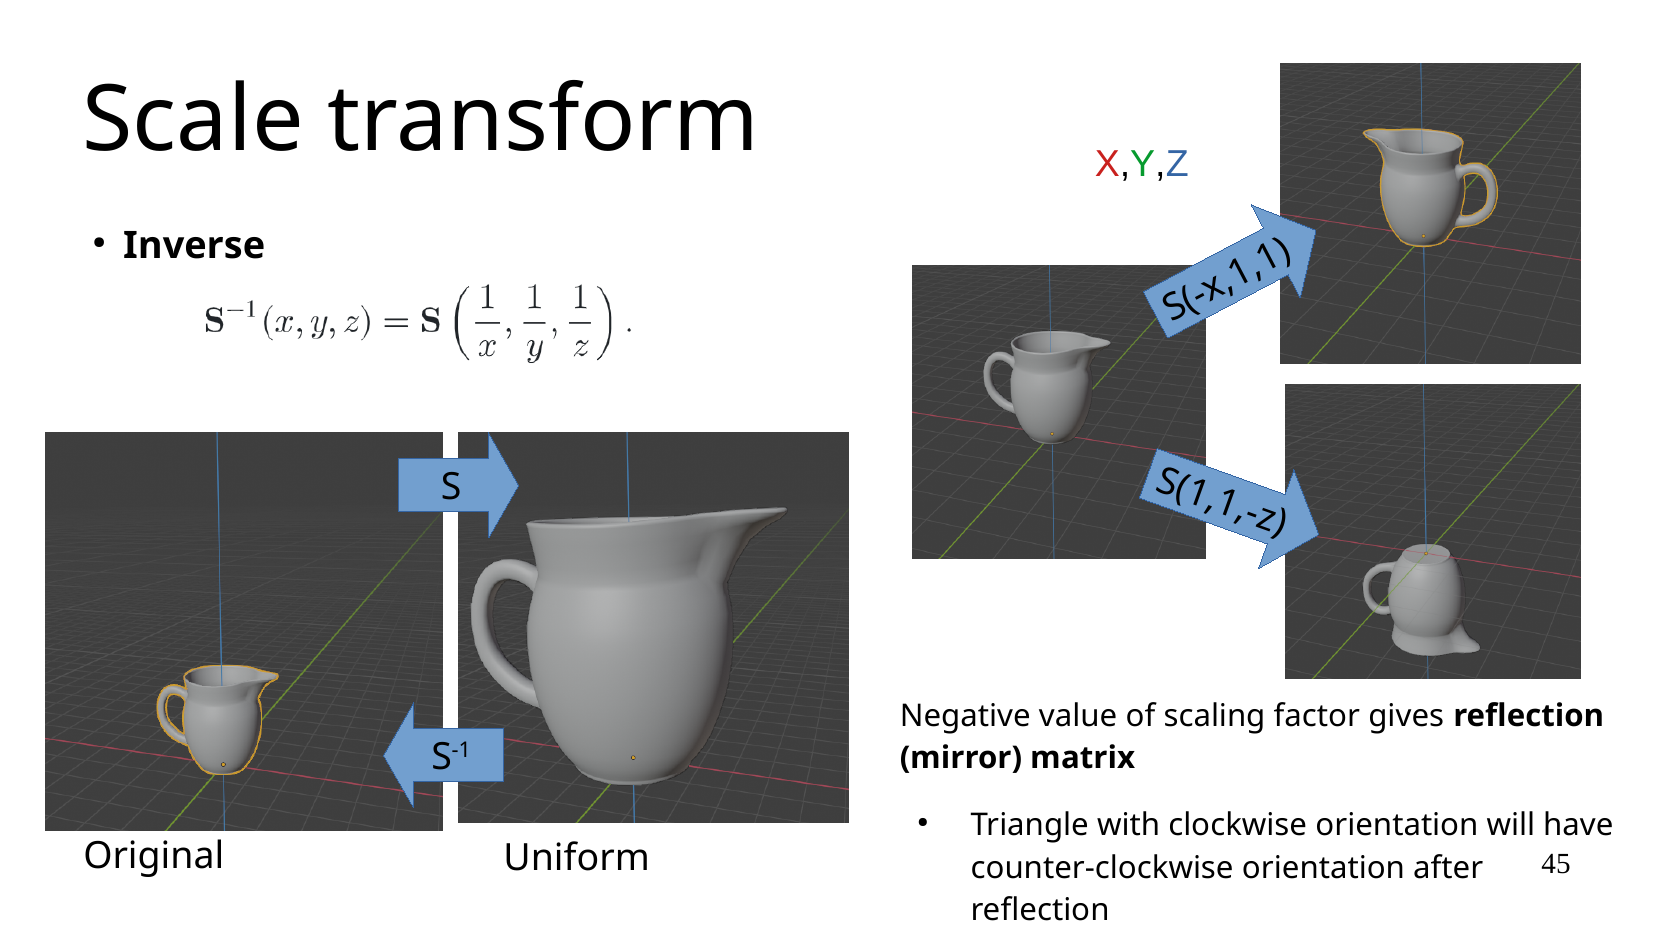

# Scale transform
X,Y,Z
Inverse
S(-x,1,1)
S
S(1,1,-z)
Negative value of scaling factor gives reflection (mirror) matrix
Triangle with clockwise orientation will have counter-clockwise orientation after reflection
S-1
Original
Uniform
45